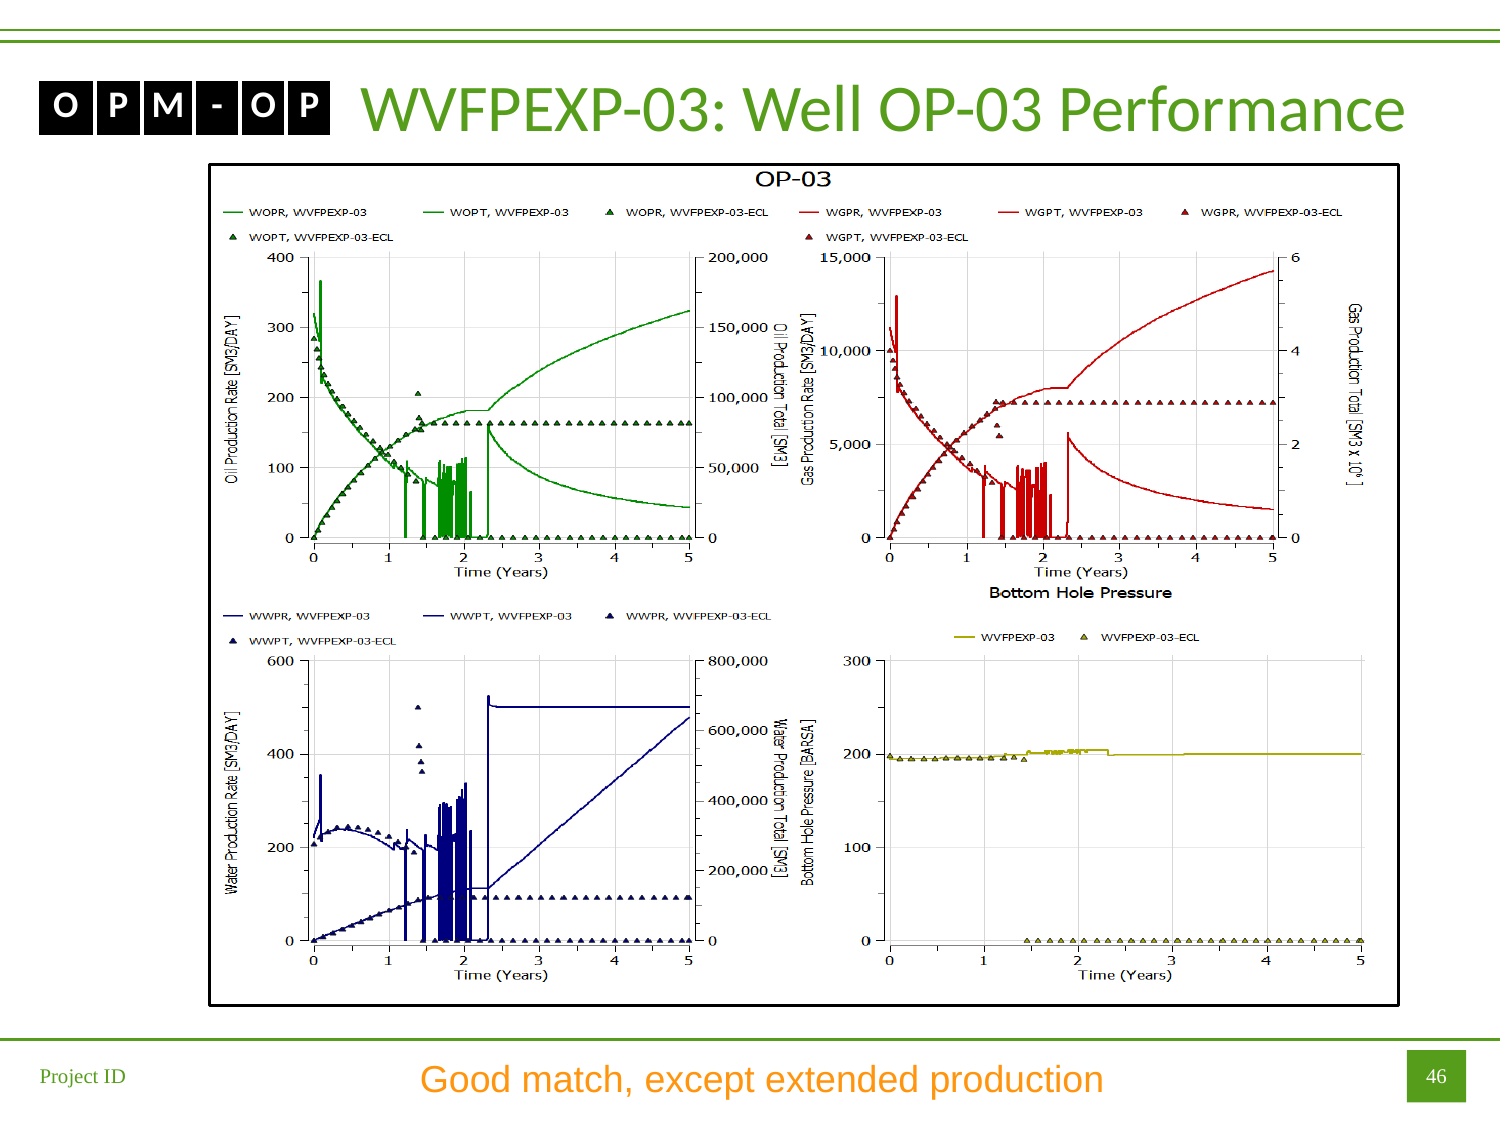

# WVFPEXP-03: Well OP-03 Performance
Project ID
46
Good match, except extended production